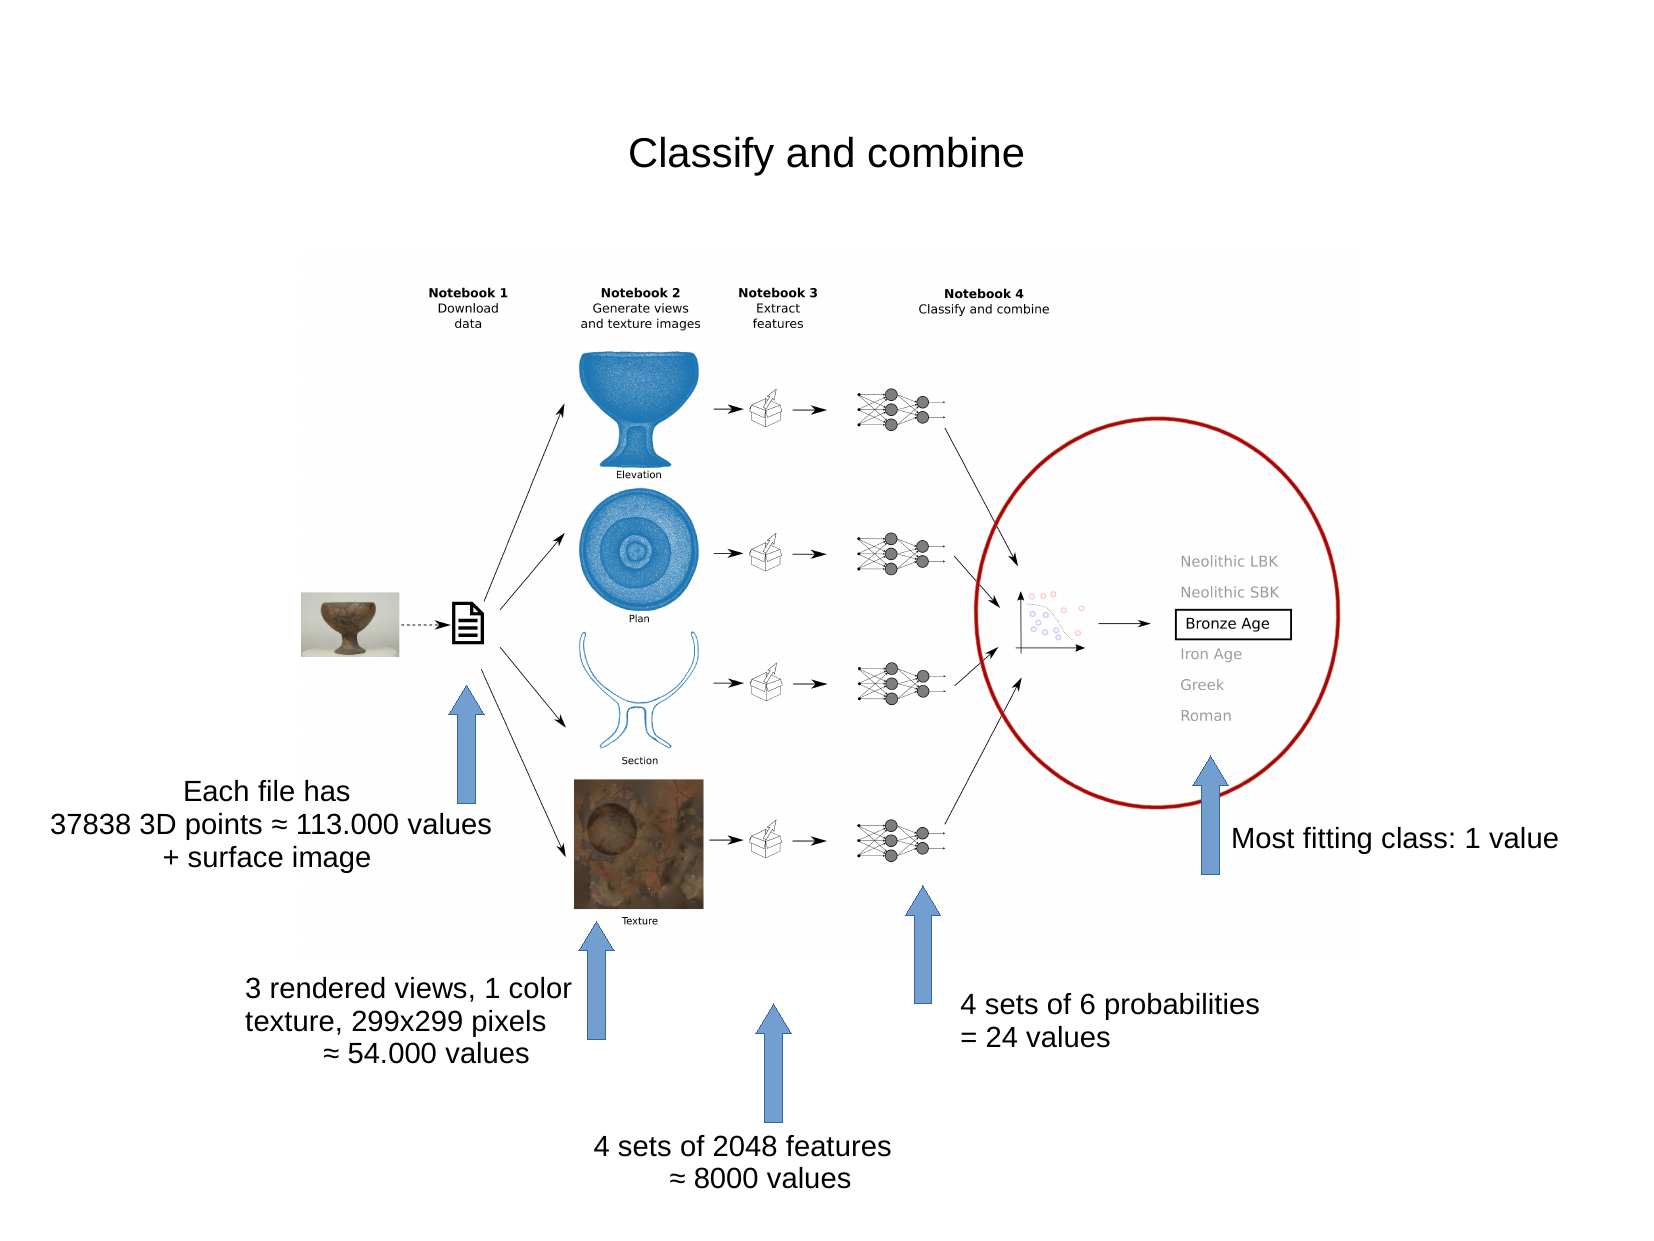

# Classify and combine
Each file has
37838 3D points ≈ 113.000 values
+ surface image
Most fitting class: 1 value
3 rendered views, 1 color texture, 299x299 pixels
≈ 54.000 values
4 sets of 6 probabilities
= 24 values
4 sets of 2048 features
≈ 8000 values